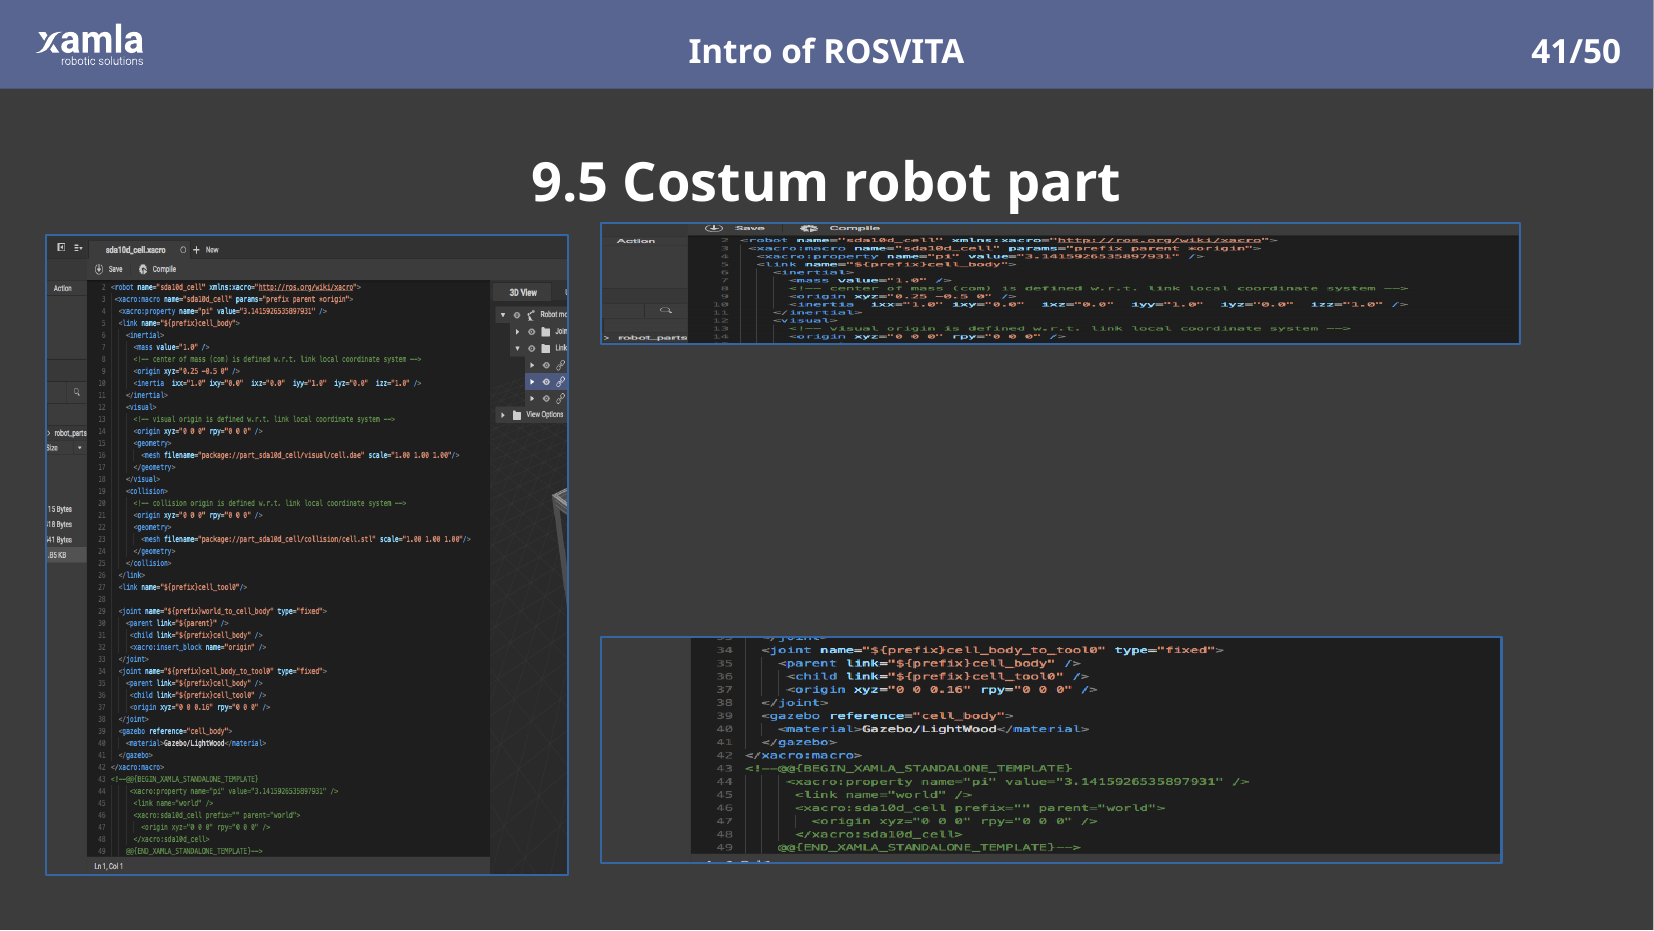

Intro of ROSVITA
41/50
9.5 Costum robot part